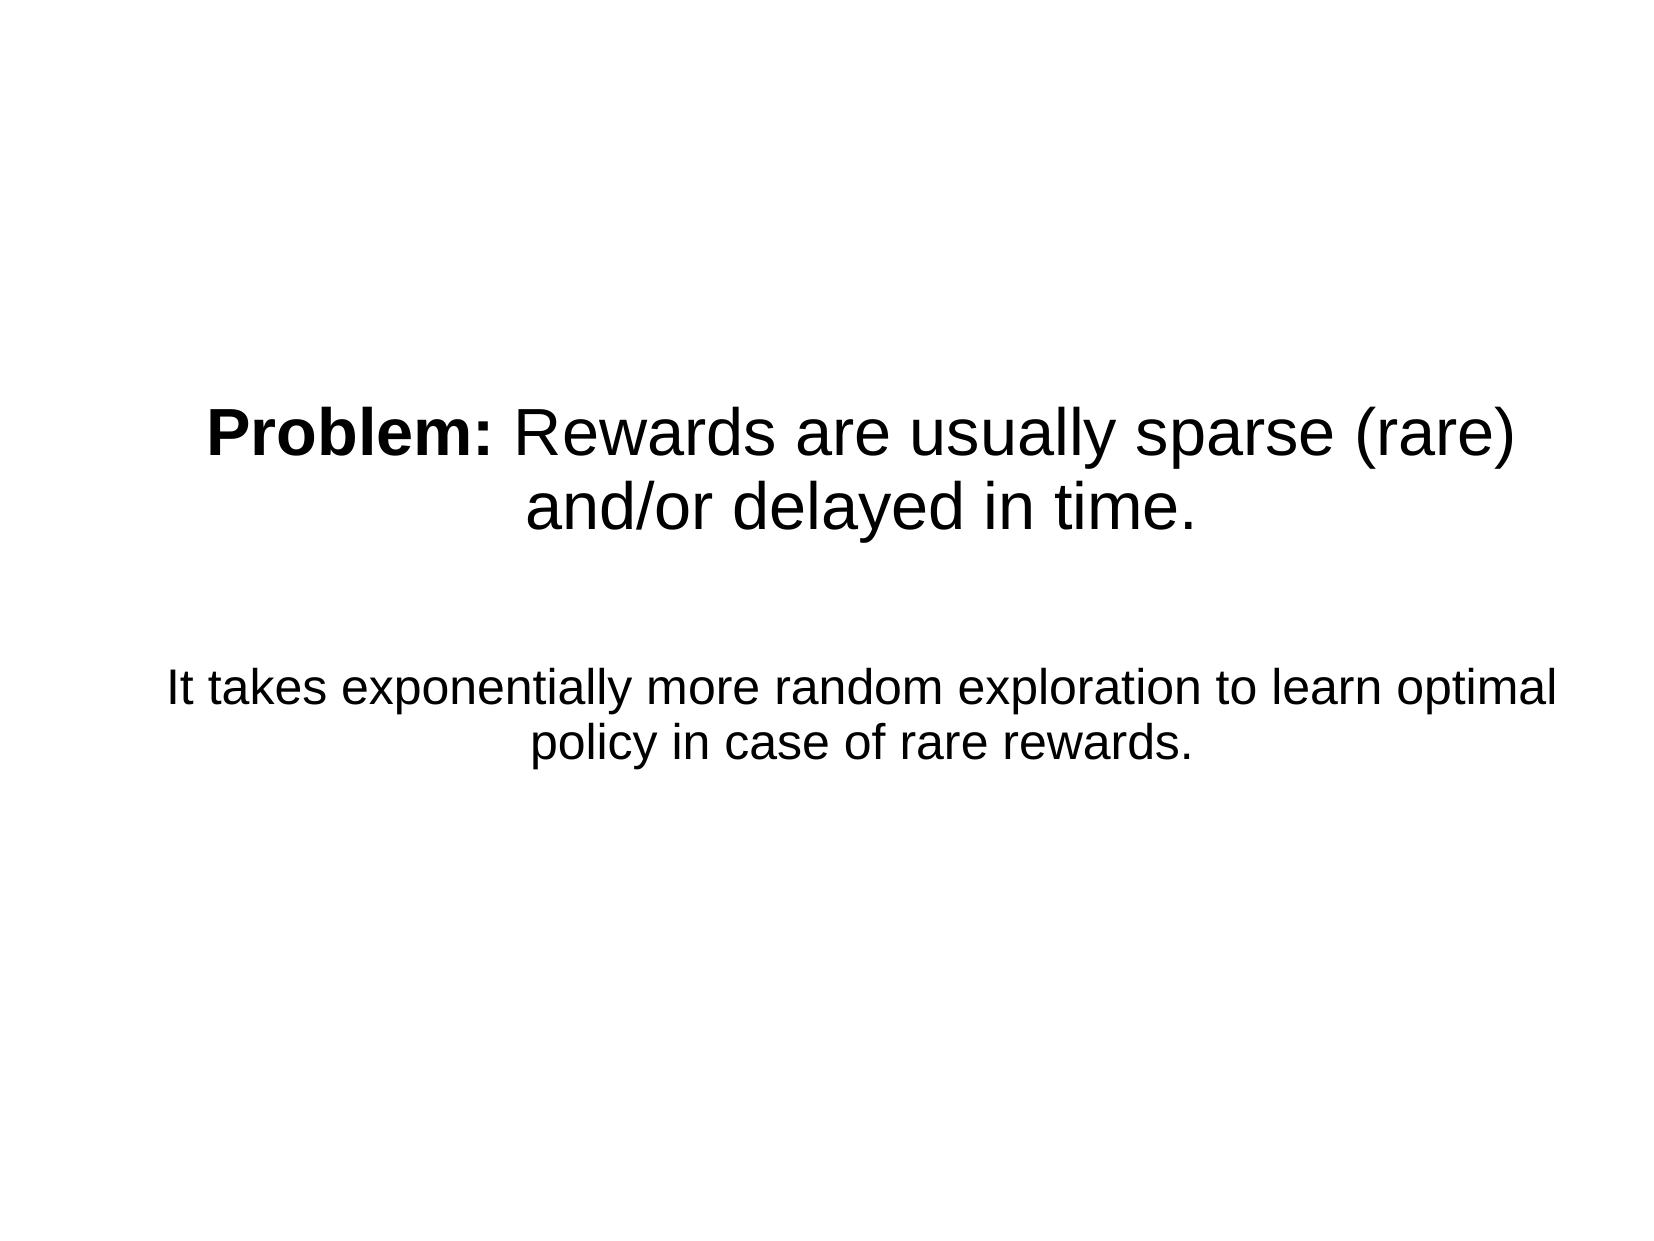

# Problem: Rewards are usually sparse (rare) and/or delayed in time.
It takes exponentially more random exploration to learn optimal policy in case of rare rewards.